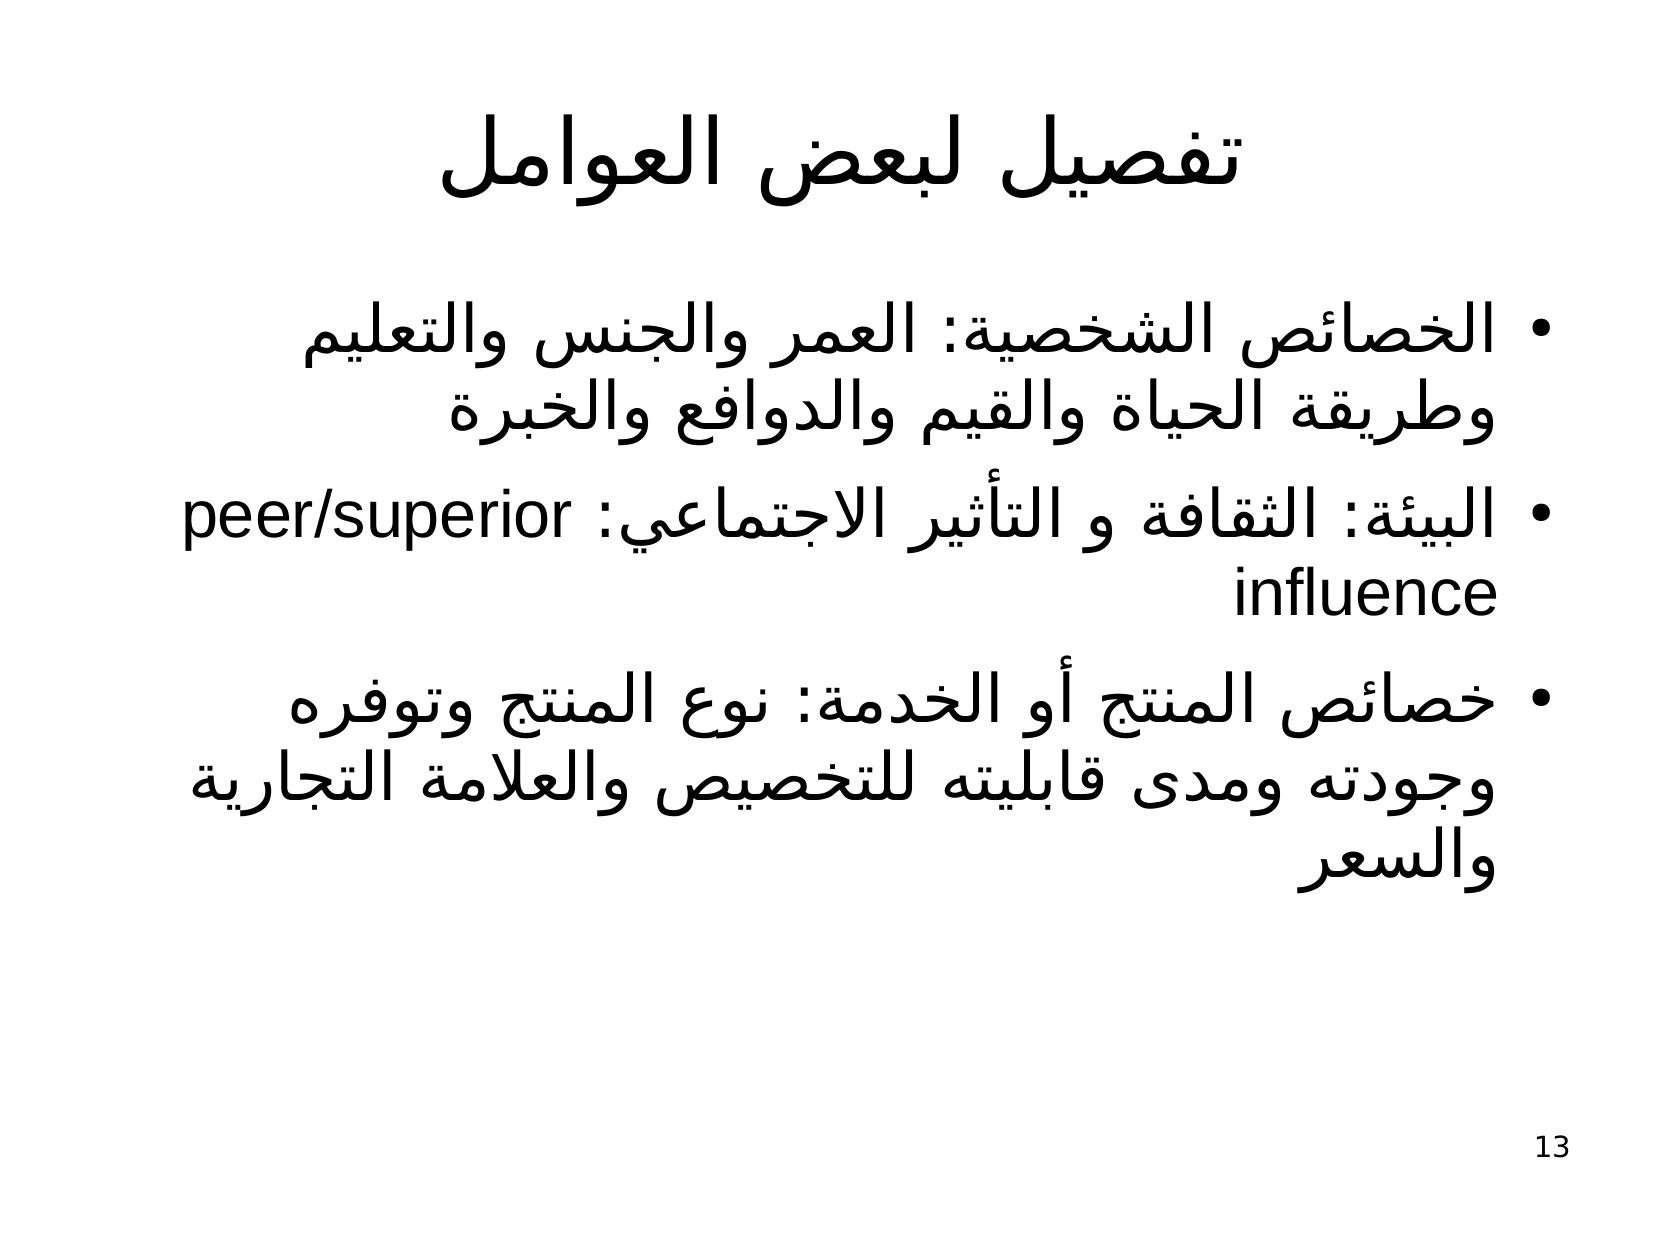

# تفصيل لبعض العوامل
الخصائص الشخصية: العمر والجنس والتعليم وطريقة الحياة والقيم والدوافع والخبرة
البيئة: الثقافة و التأثير الاجتماعي: peer/superior influence
خصائص المنتج أو الخدمة: نوع المنتج وتوفره وجودته ومدى قابليته للتخصيص والعلامة التجارية والسعر
13